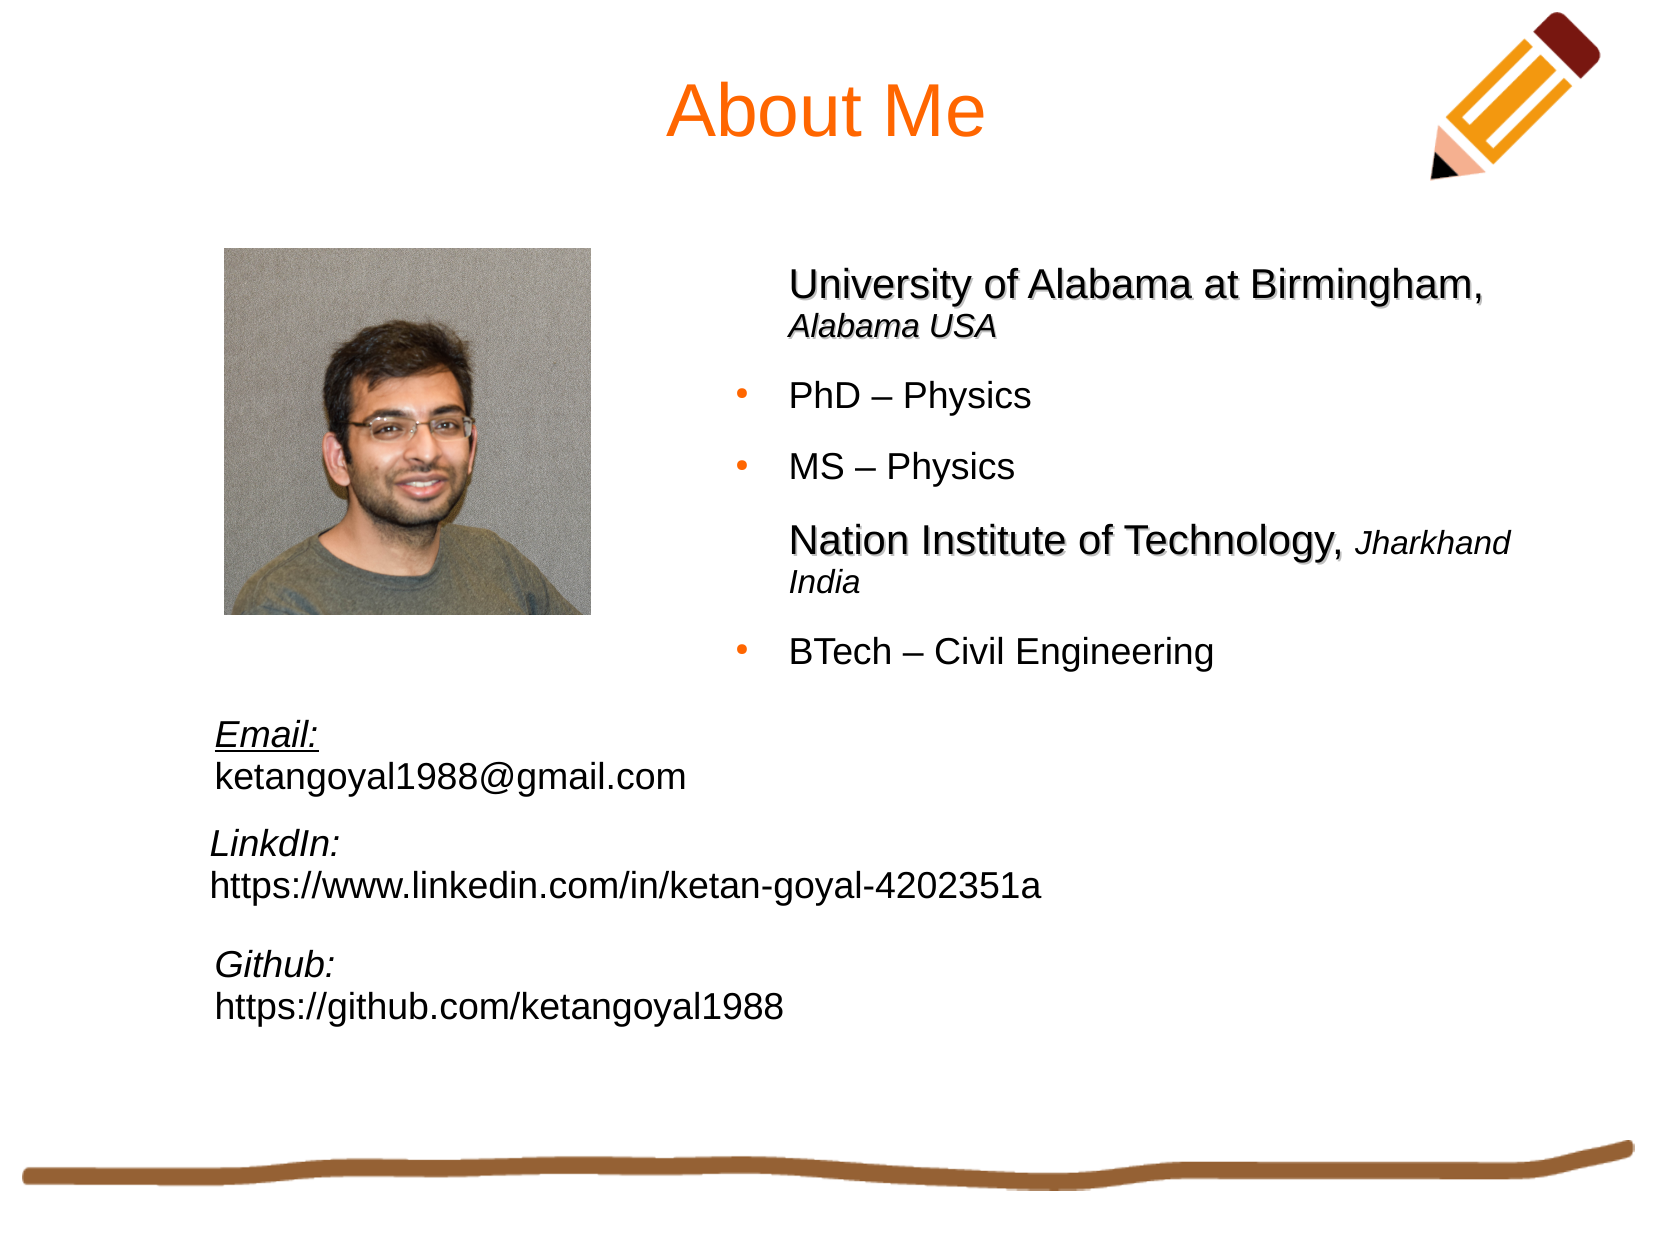

# About Me
University of Alabama at Birmingham, Alabama USA
PhD – Physics
MS – Physics
Nation Institute of Technology, Jharkhand India
BTech – Civil Engineering
Email: ketangoyal1988@gmail.com
LinkdIn:
https://www.linkedin.com/in/ketan-goyal-4202351a
Github:
https://github.com/ketangoyal1988